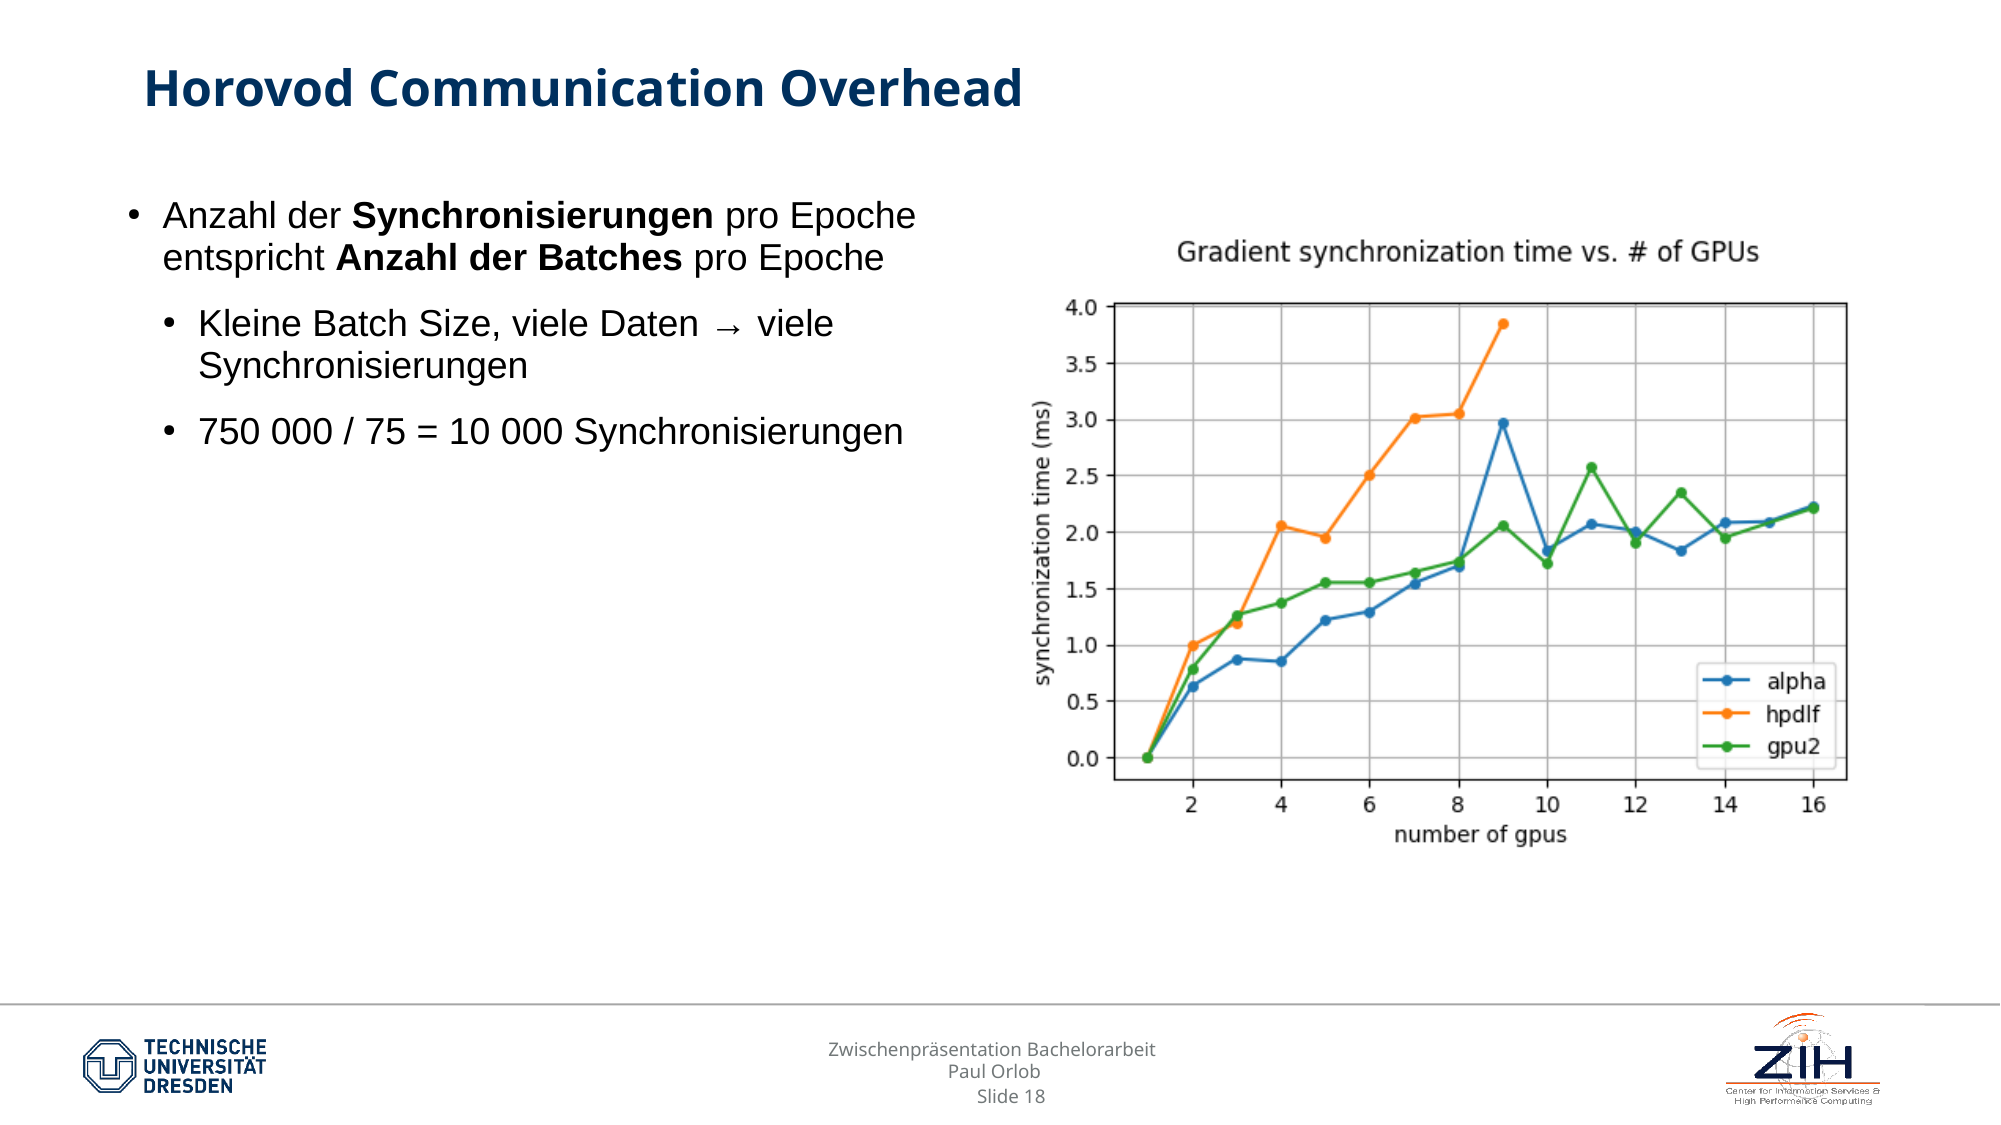

# Horovod Communication Overhead
Anzahl der Synchronisierungen pro Epoche entspricht Anzahl der Batches pro Epoche
Kleine Batch Size, viele Daten → viele Synchronisierungen
750 000 / 75 = 10 000 Synchronisierungen